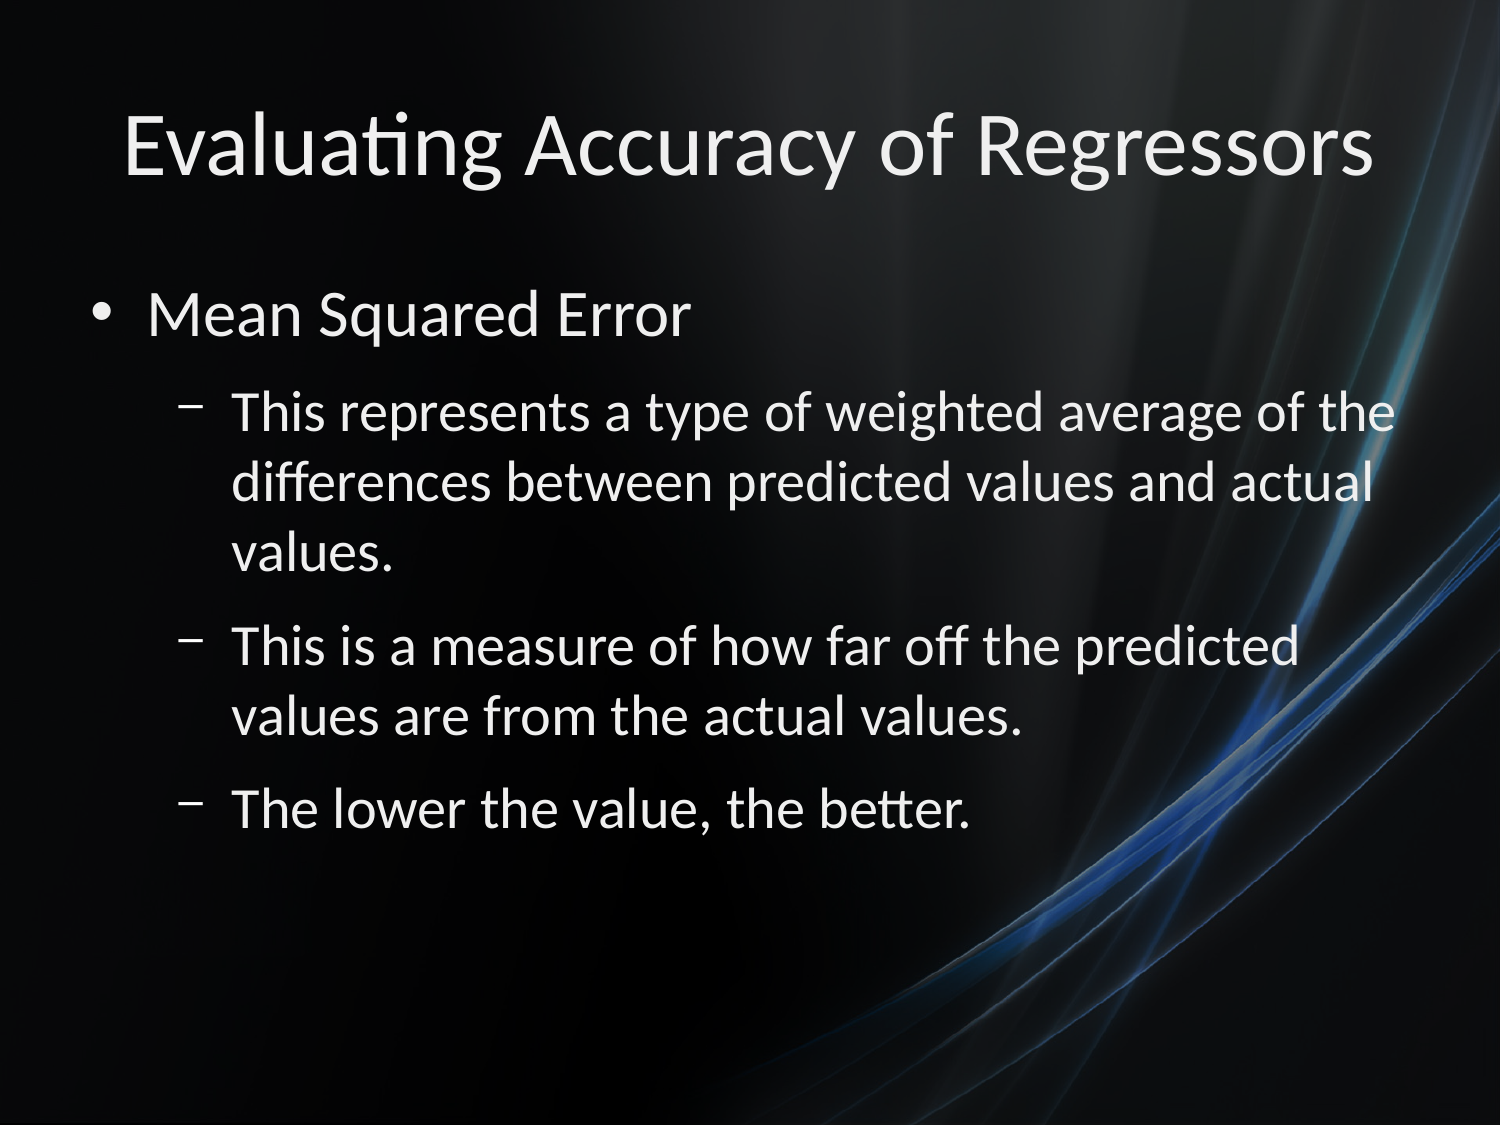

# Evaluating Accuracy of Regressors
Mean Squared Error
This represents a type of weighted average of the differences between predicted values and actual values.
This is a measure of how far off the predicted values are from the actual values.
The lower the value, the better.